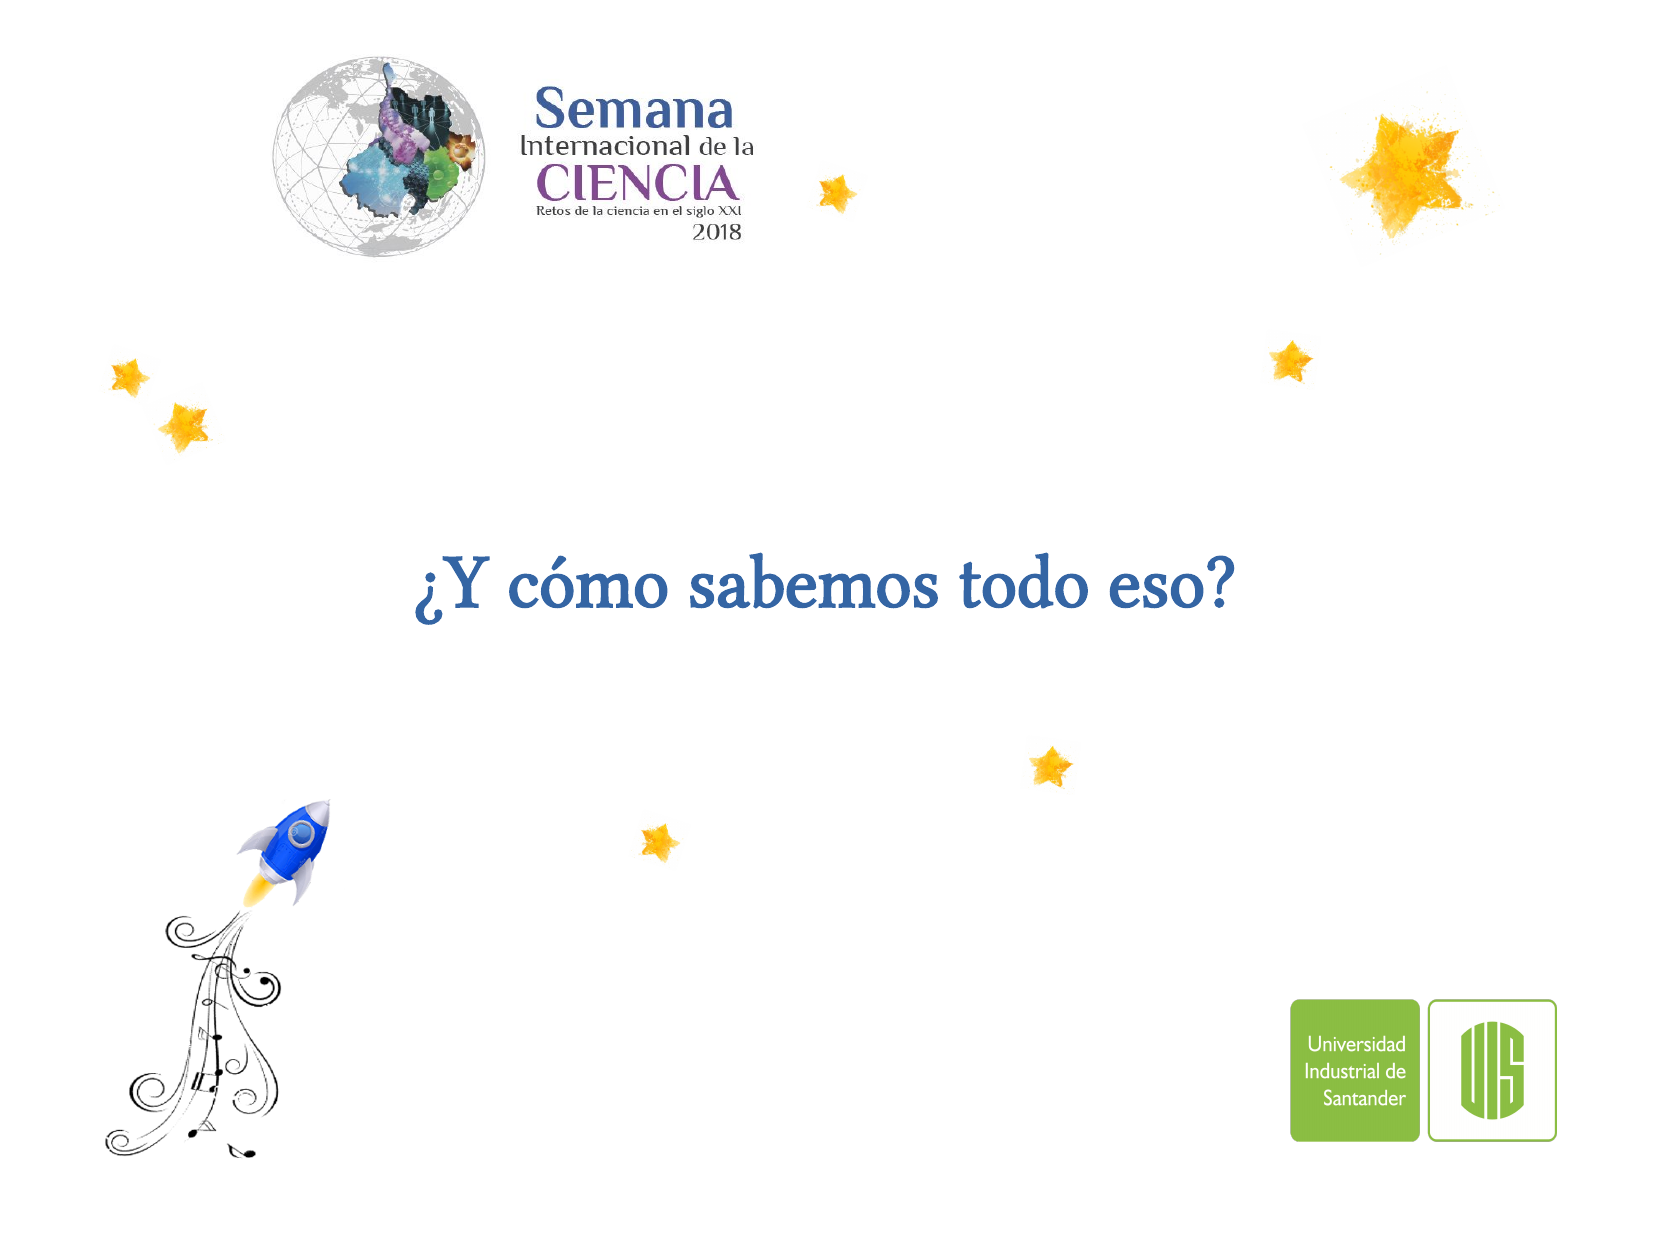

# ¿Y cómo sabemos todo eso?
20